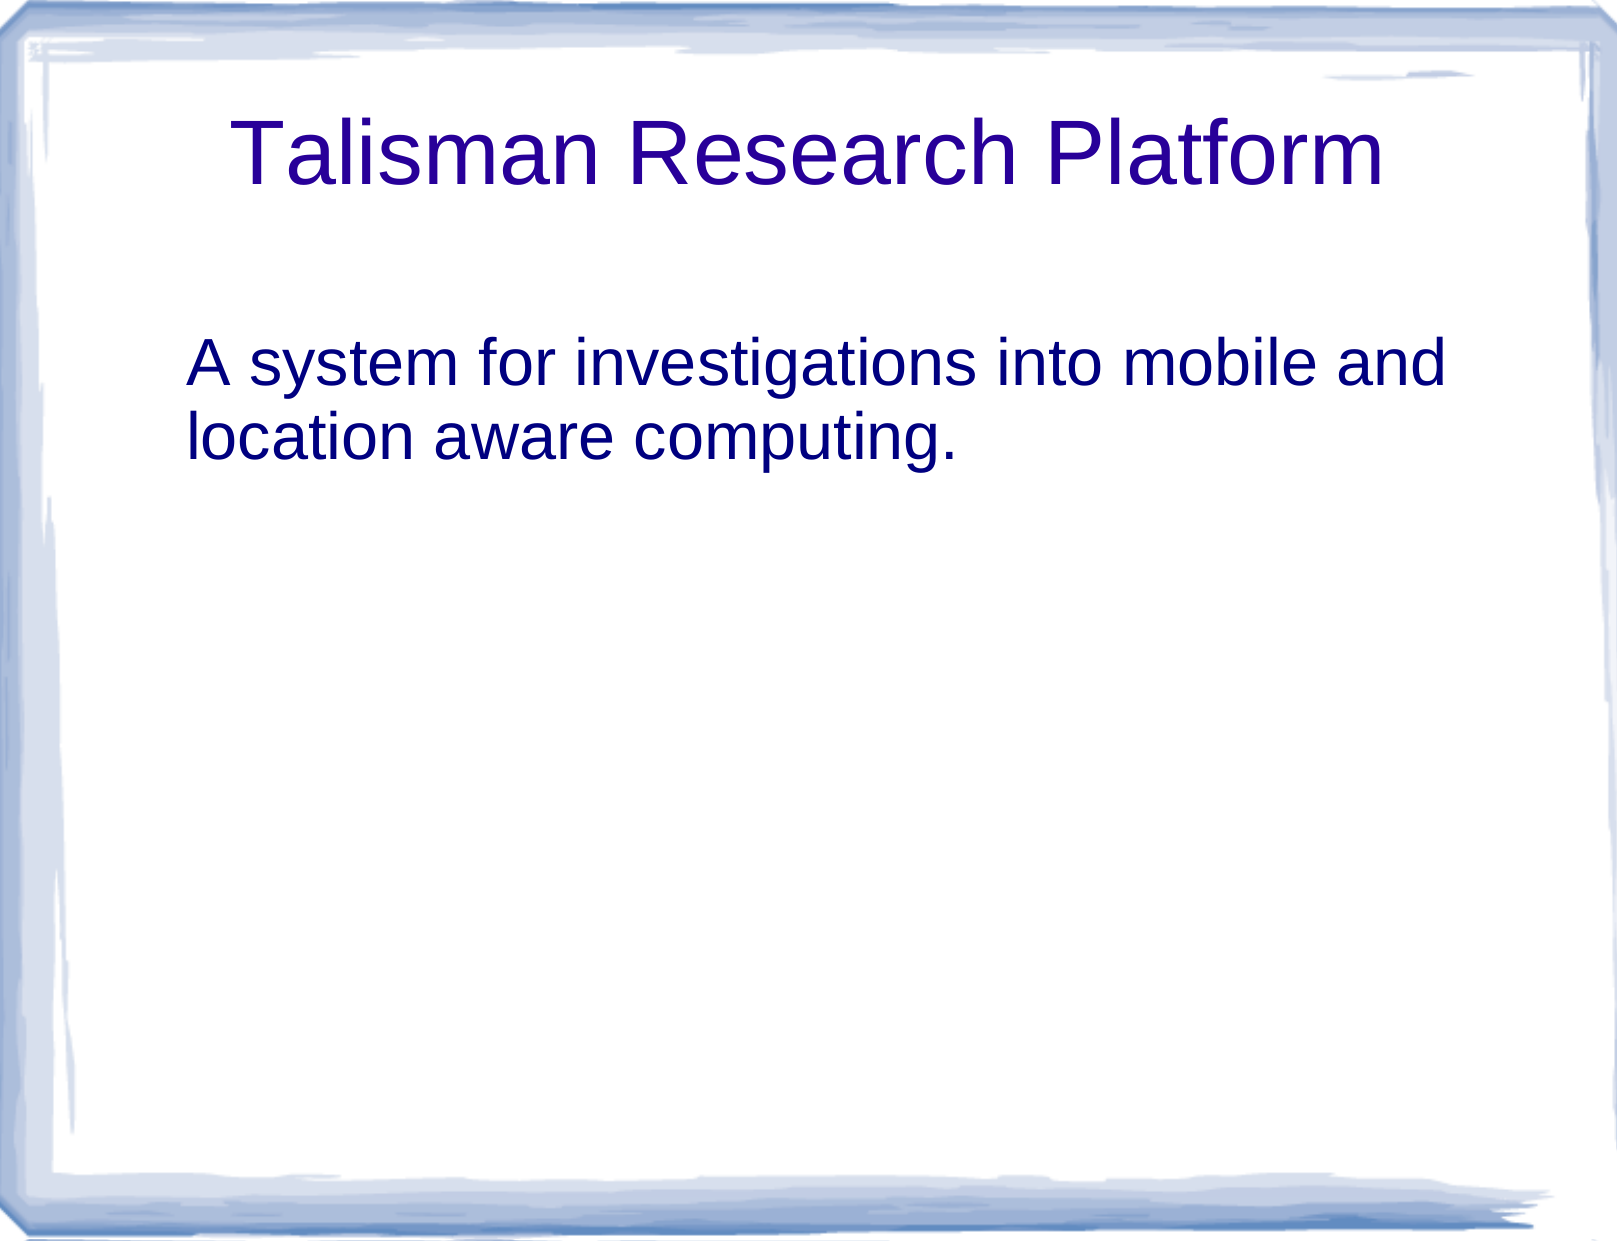

# Talisman Research Platform
A system for investigations into mobile and location aware computing.